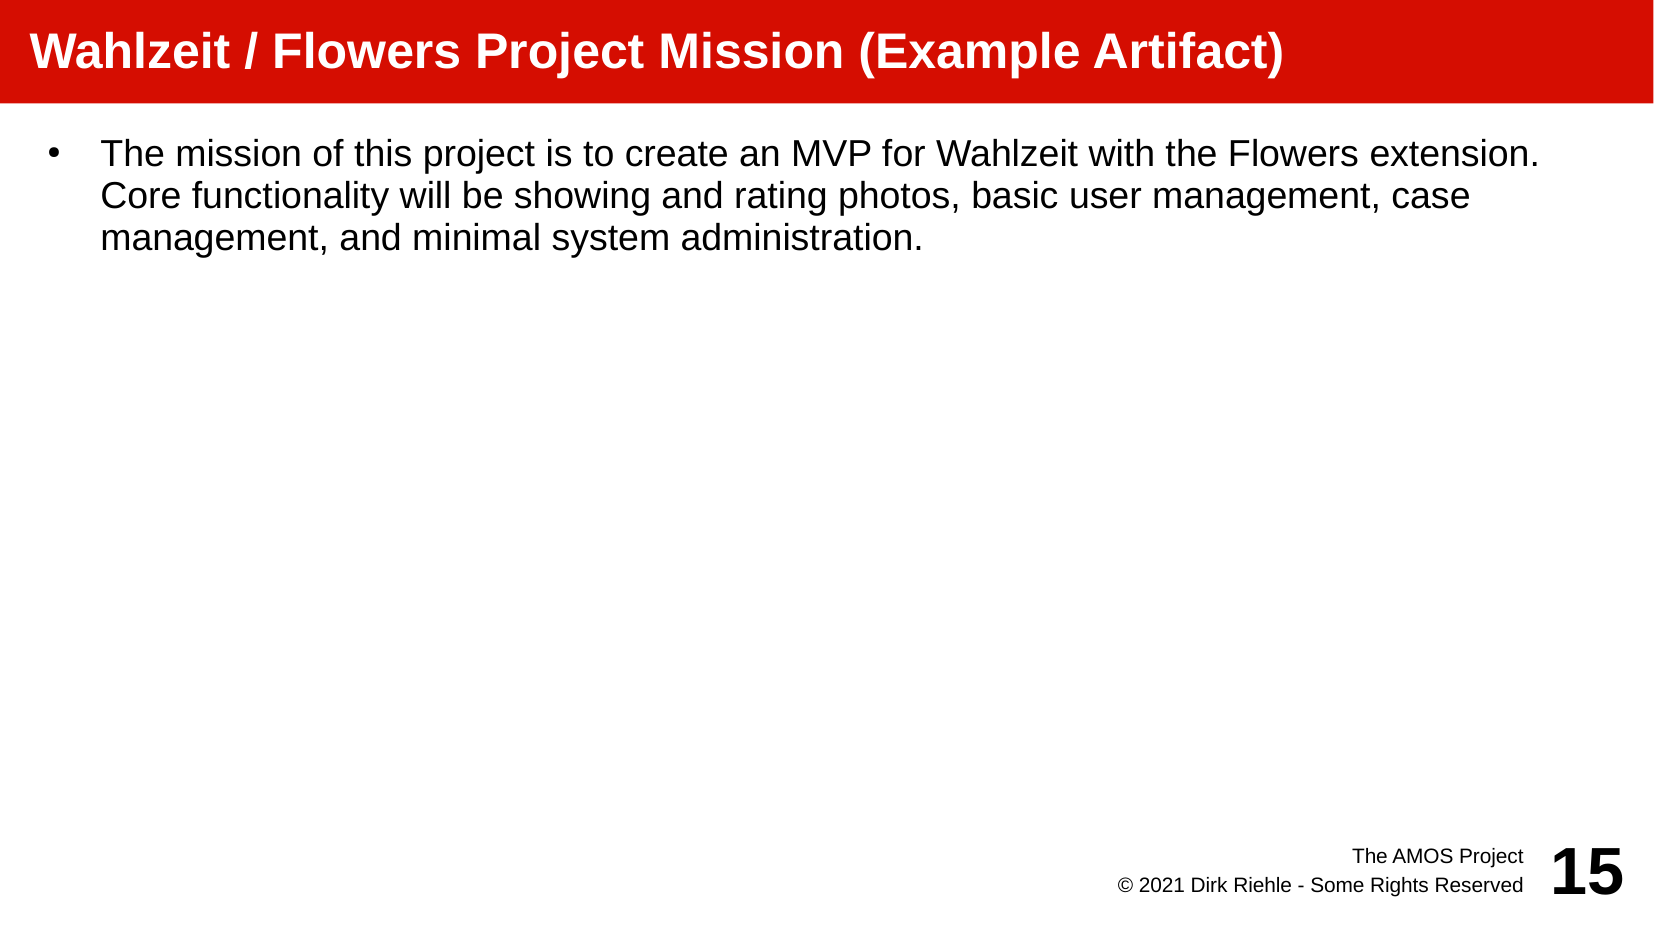

# Wahlzeit / Flowers Project Mission (Example Artifact)
The mission of this project is to create an MVP for Wahlzeit with the Flowers extension. Core functionality will be showing and rating photos, basic user management, case management, and minimal system administration.
The AMOS Project
15
© 2021 Dirk Riehle - Some Rights Reserved